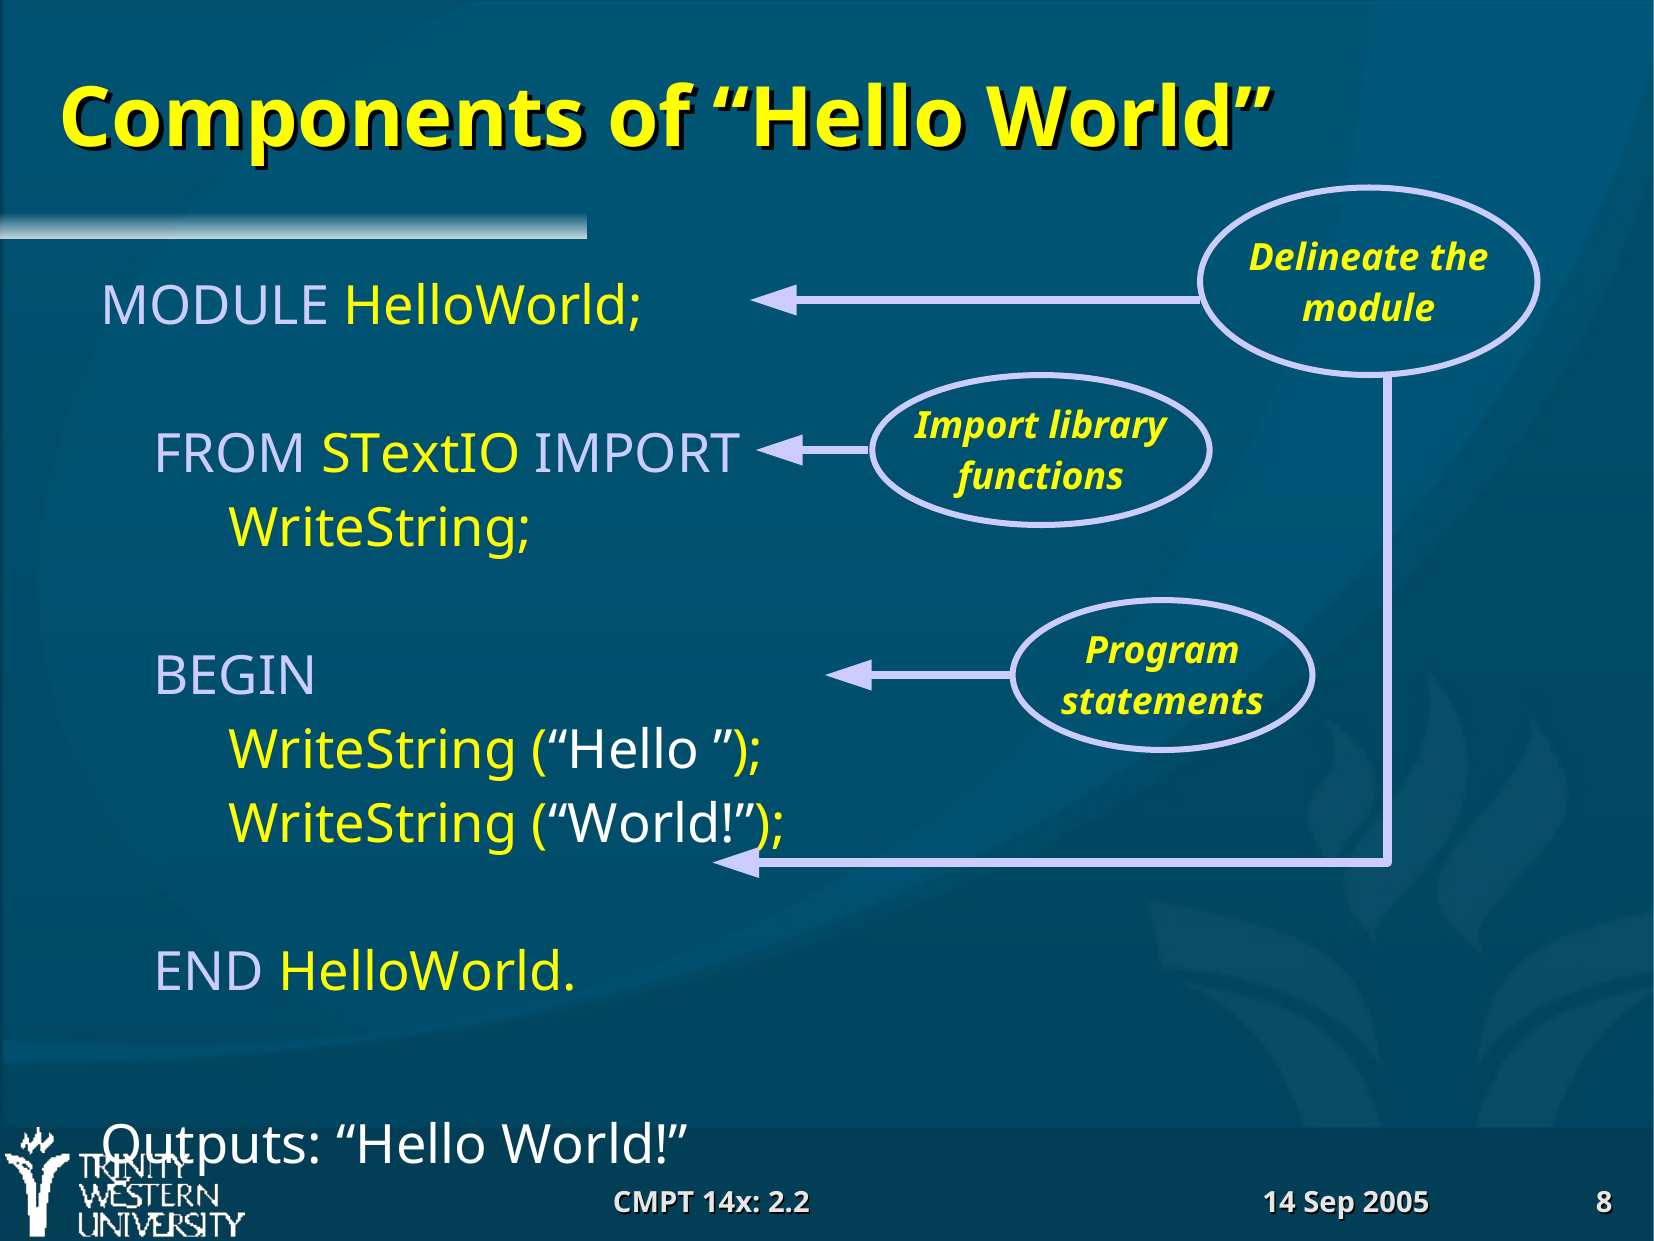

# Components of “Hello World”
Delineate the
module
MODULE HelloWorld;
FROM STextIO IMPORT
	WriteString;
BEGIN
	WriteString (“Hello ”);
	WriteString (“World!”);
END HelloWorld.
Outputs: “Hello World!”
Import library
functions
Program
statements
CMPT 14x: 2.2
14 Sep 2005
8